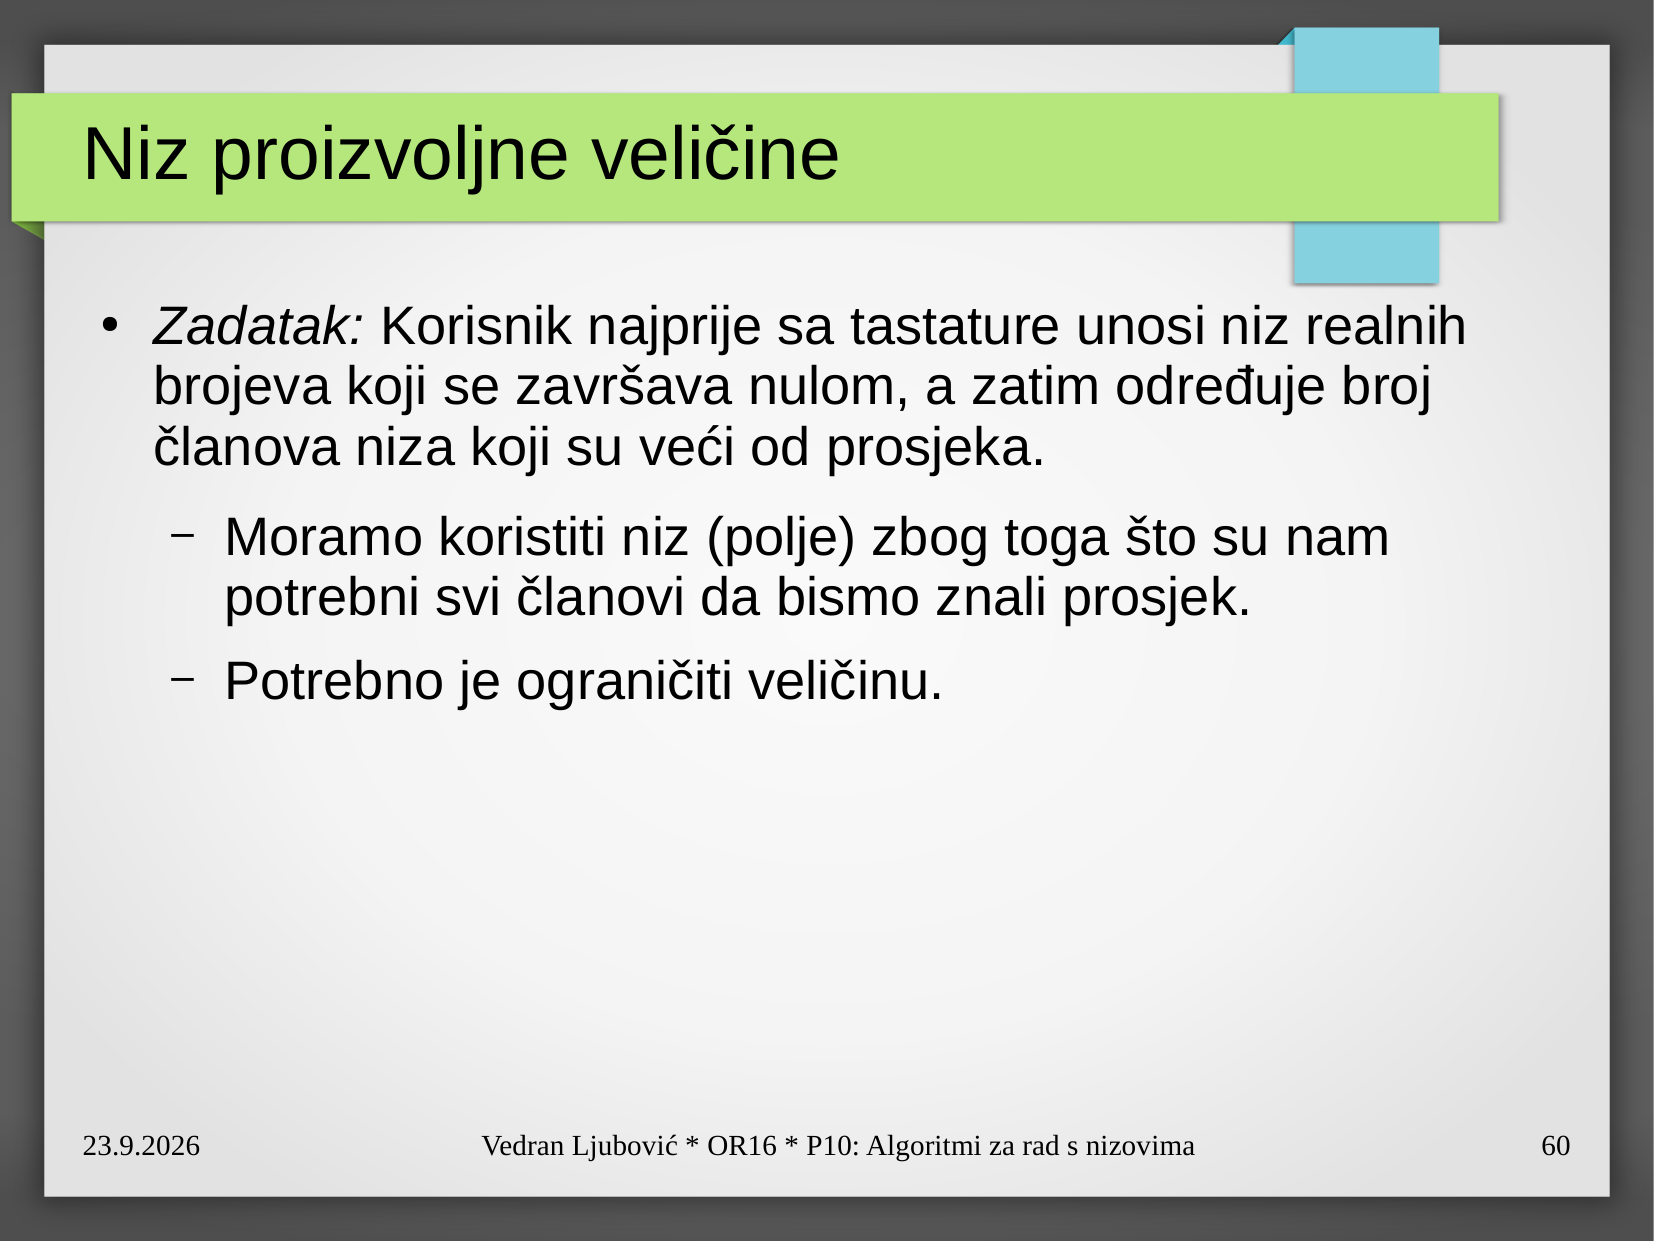

# Niz proizvoljne veličine
Zadatak: Korisnik najprije sa tastature unosi niz realnih brojeva koji se završava nulom, a zatim određuje broj članova niza koji su veći od prosjeka.
Moramo koristiti niz (polje) zbog toga što su nam potrebni svi članovi da bismo znali prosjek.
Potrebno je ograničiti veličinu.
Vedran Ljubović * OR16 * P10: Algoritmi za rad s nizovima
60